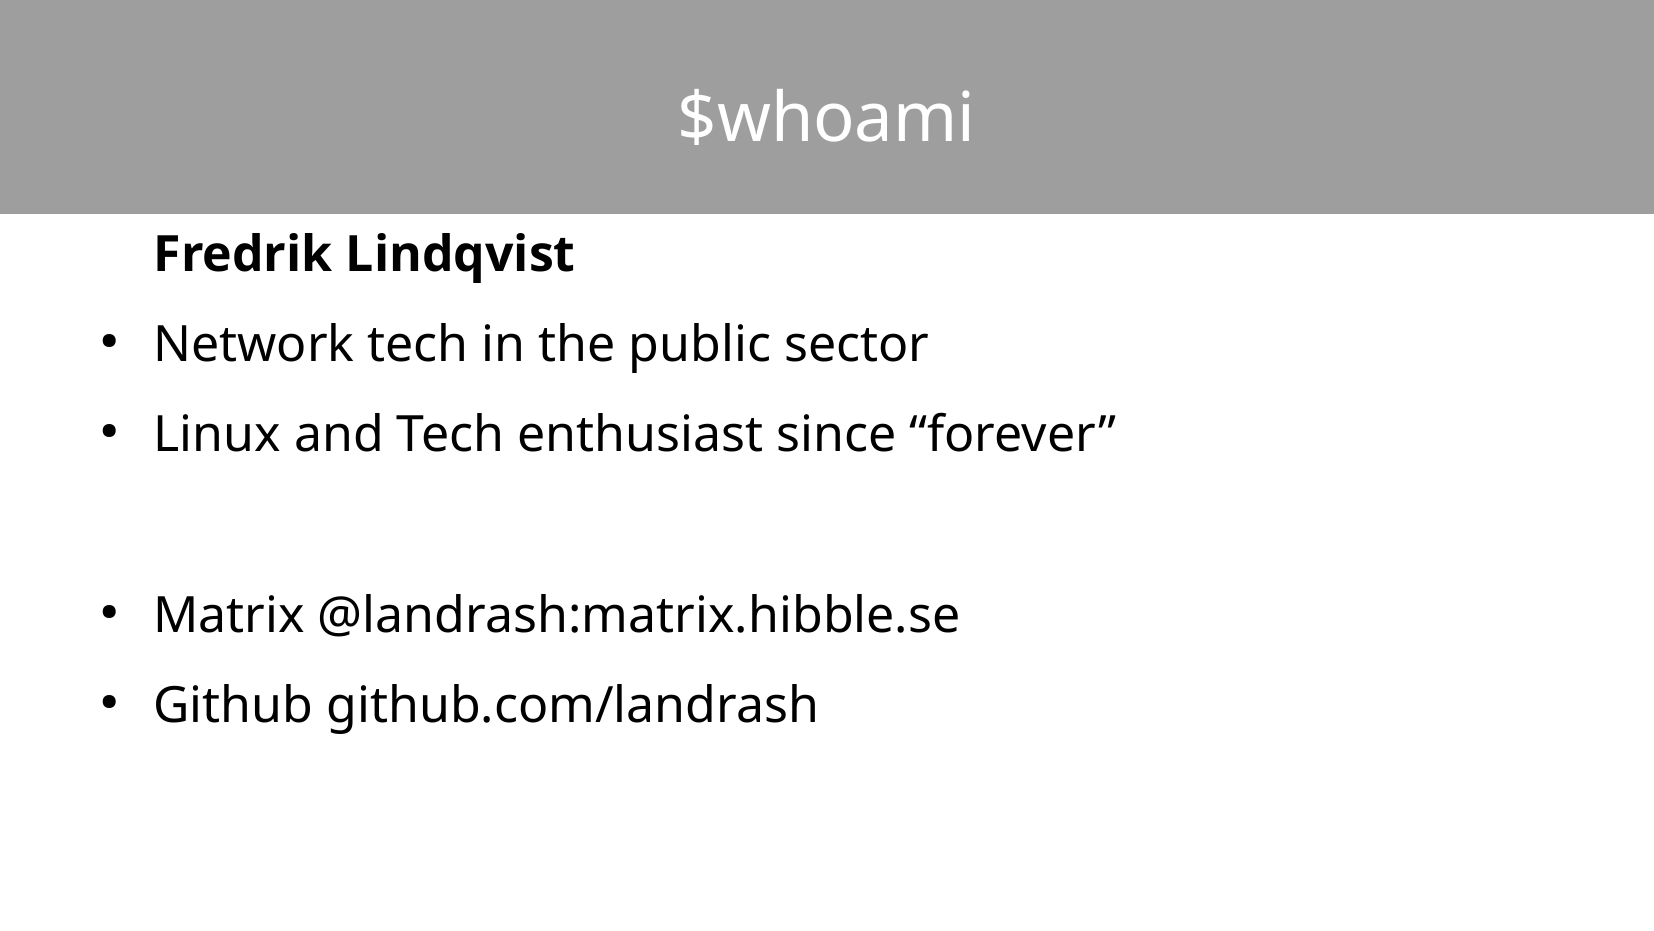

# $whoami
Fredrik Lindqvist
Network tech in the public sector
Linux and Tech enthusiast since “forever”
Matrix @landrash:matrix.hibble.se
Github github.com/landrash